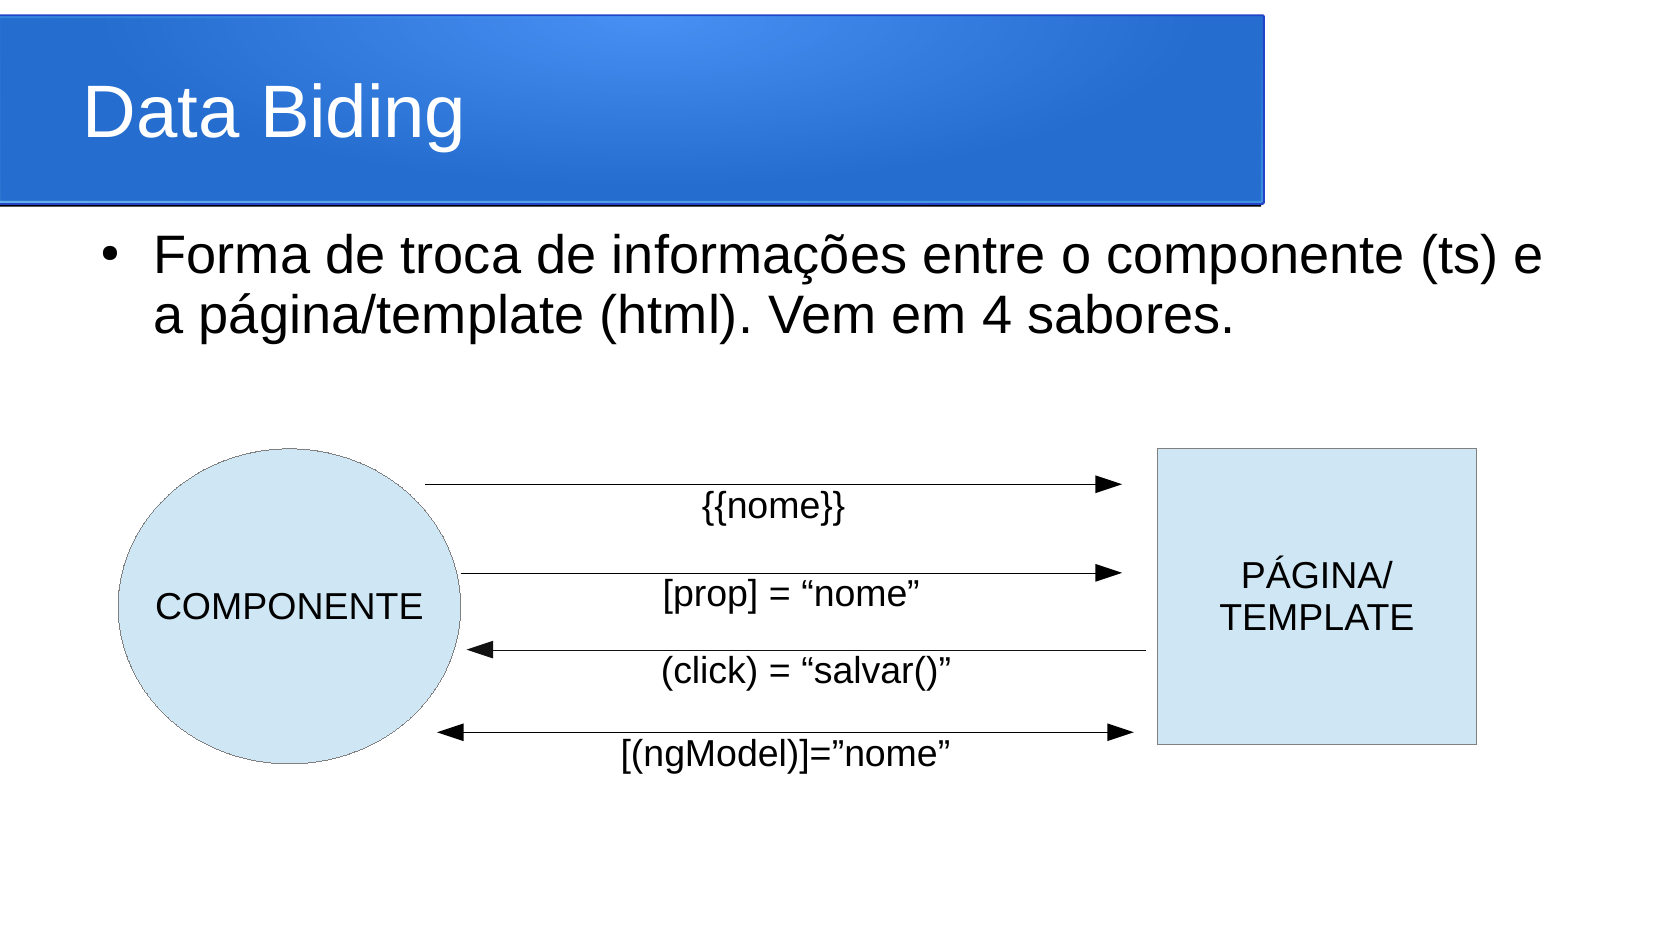

# Data Biding
Forma de troca de informações entre o componente (ts) e a página/template (html). Vem em 4 sabores.
COMPONENTE
PÁGINA/
TEMPLATE
{{nome}}
[prop] = “nome”
(click) = “salvar()”
[(ngModel)]=”nome”